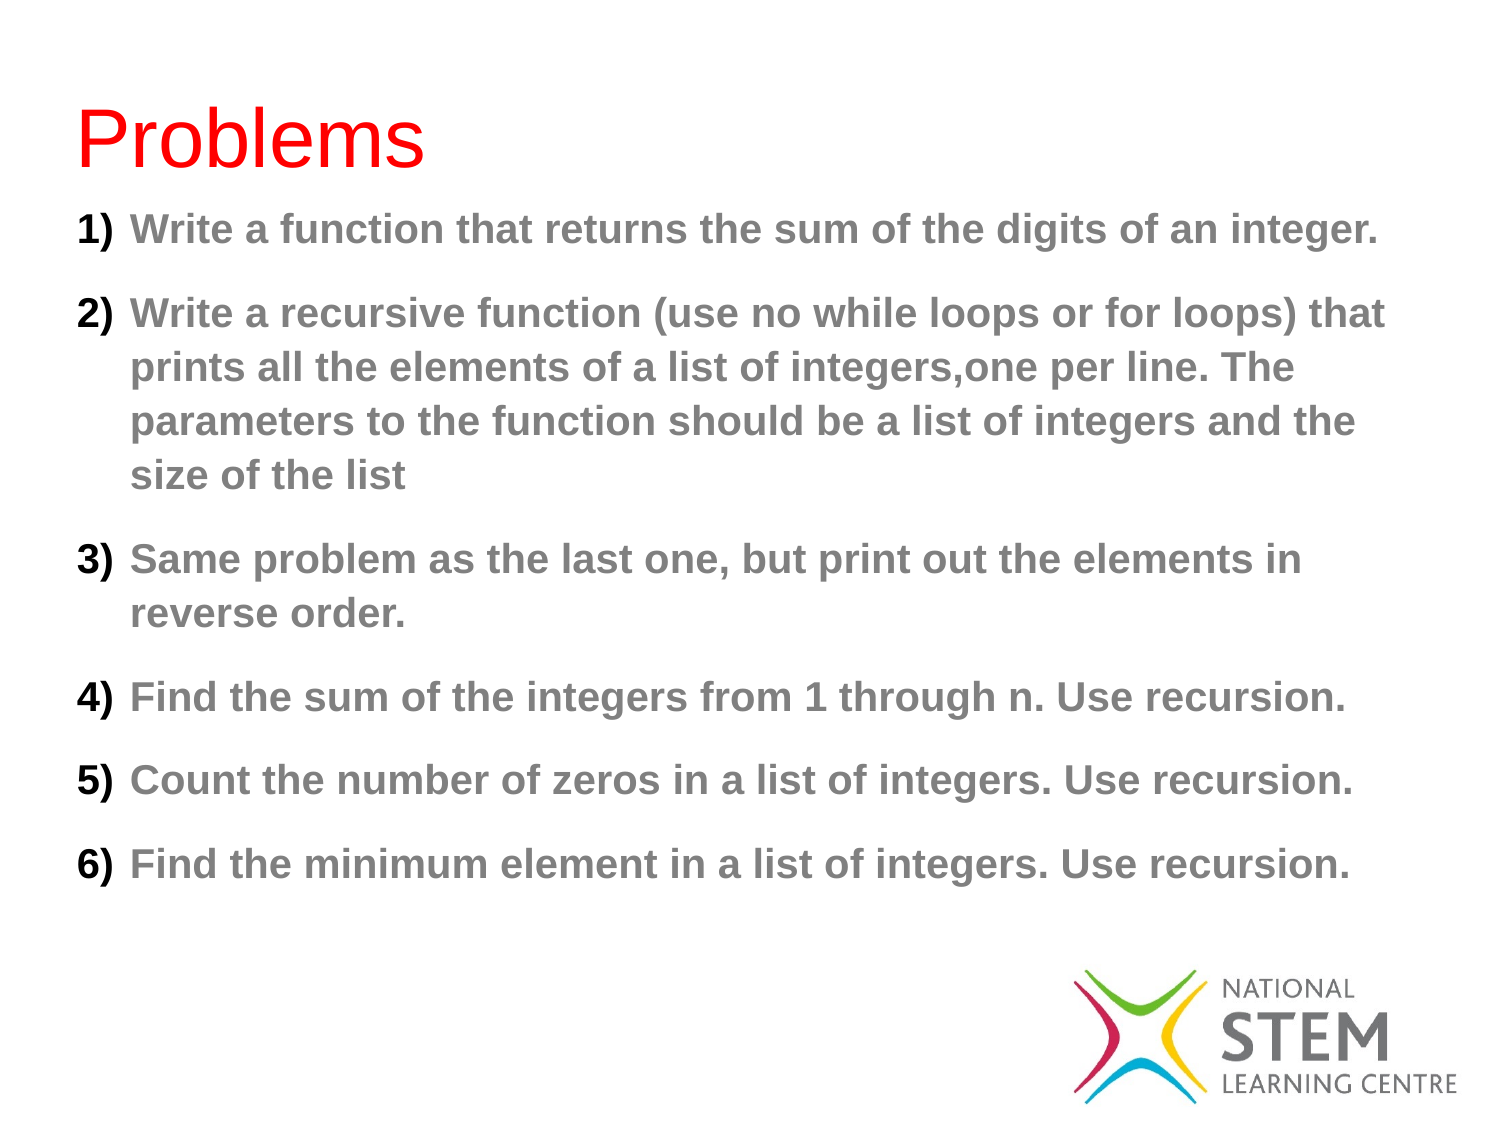

# Problems
Write a function that returns the sum of the digits of an integer.
Write a recursive function (use no while loops or for loops) that prints all the elements of a list of integers,one per line. The parameters to the function should be a list of integers and the size of the list
Same problem as the last one, but print out the elements in reverse order.
Find the sum of the integers from 1 through n. Use recursion.
Count the number of zeros in a list of integers. Use recursion.
Find the minimum element in a list of integers. Use recursion.